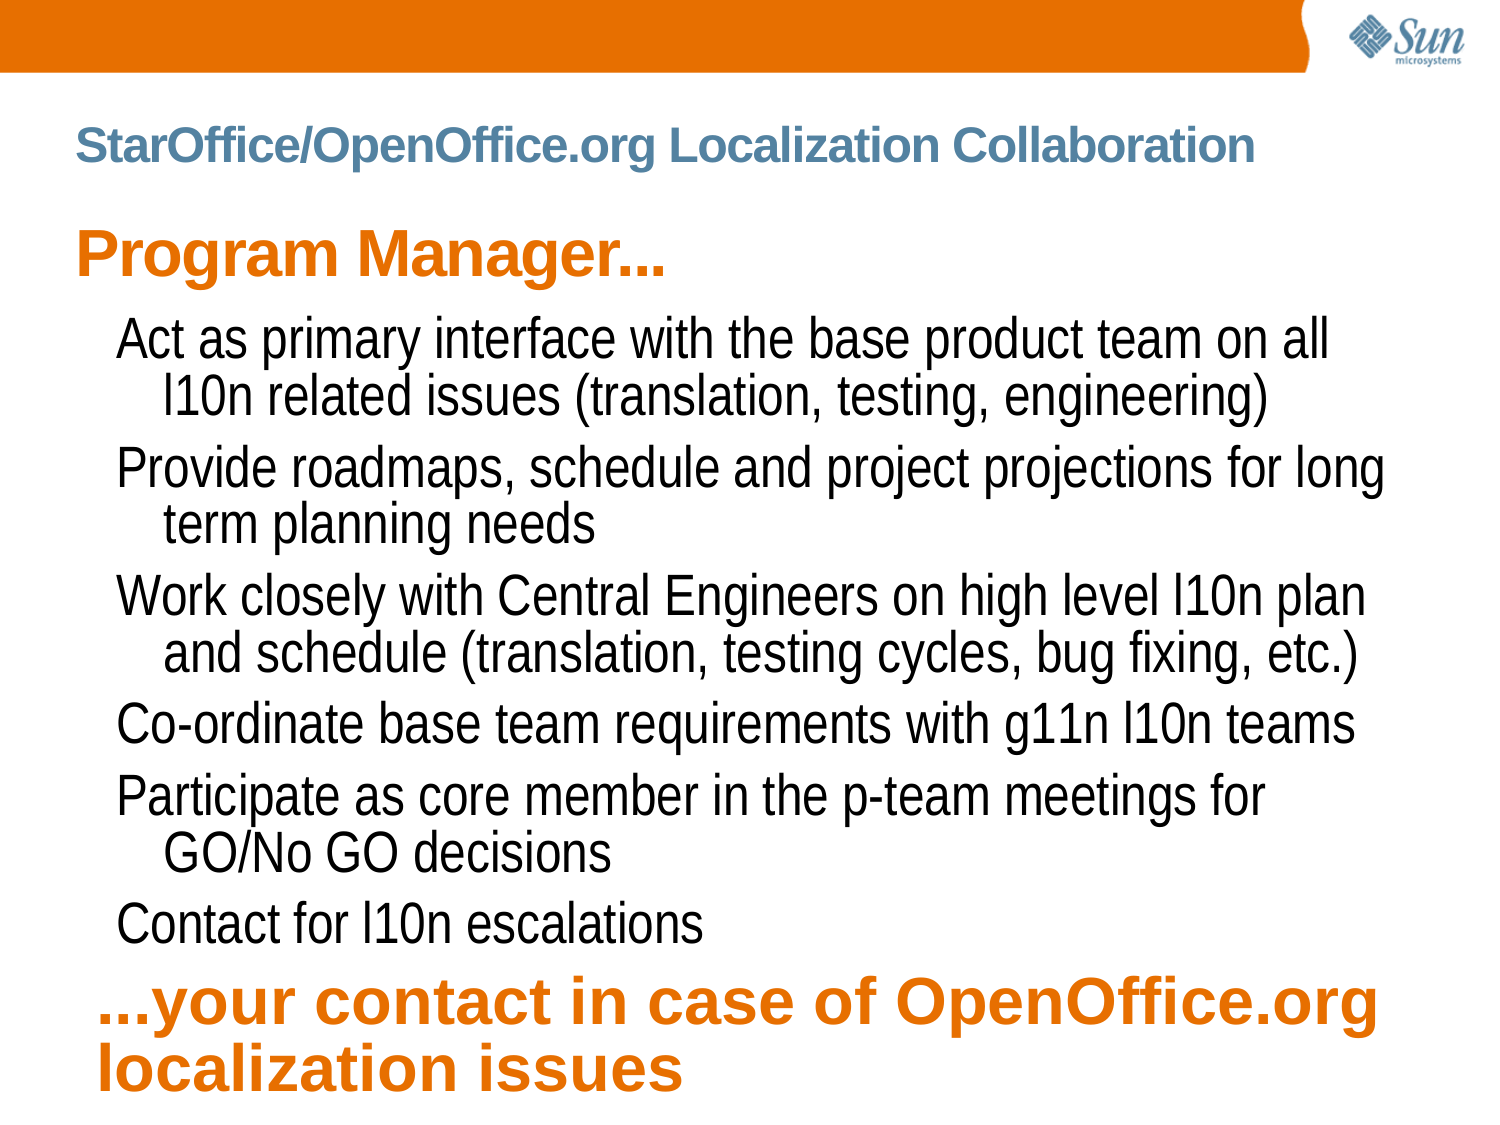

# StarOffice/OpenOffice.org Localization Collaboration Program Manager...
Act as primary interface with the base product team on all l10n related issues (translation, testing, engineering)
Provide roadmaps, schedule and project projections for long term planning needs
Work closely with Central Engineers on high level l10n plan and schedule (translation, testing cycles, bug fixing, etc.)
Co-ordinate base team requirements with g11n l10n teams
Participate as core member in the p-team meetings for GO/No GO decisions
Contact for l10n escalations
...your contact in case of OpenOffice.org localization issues